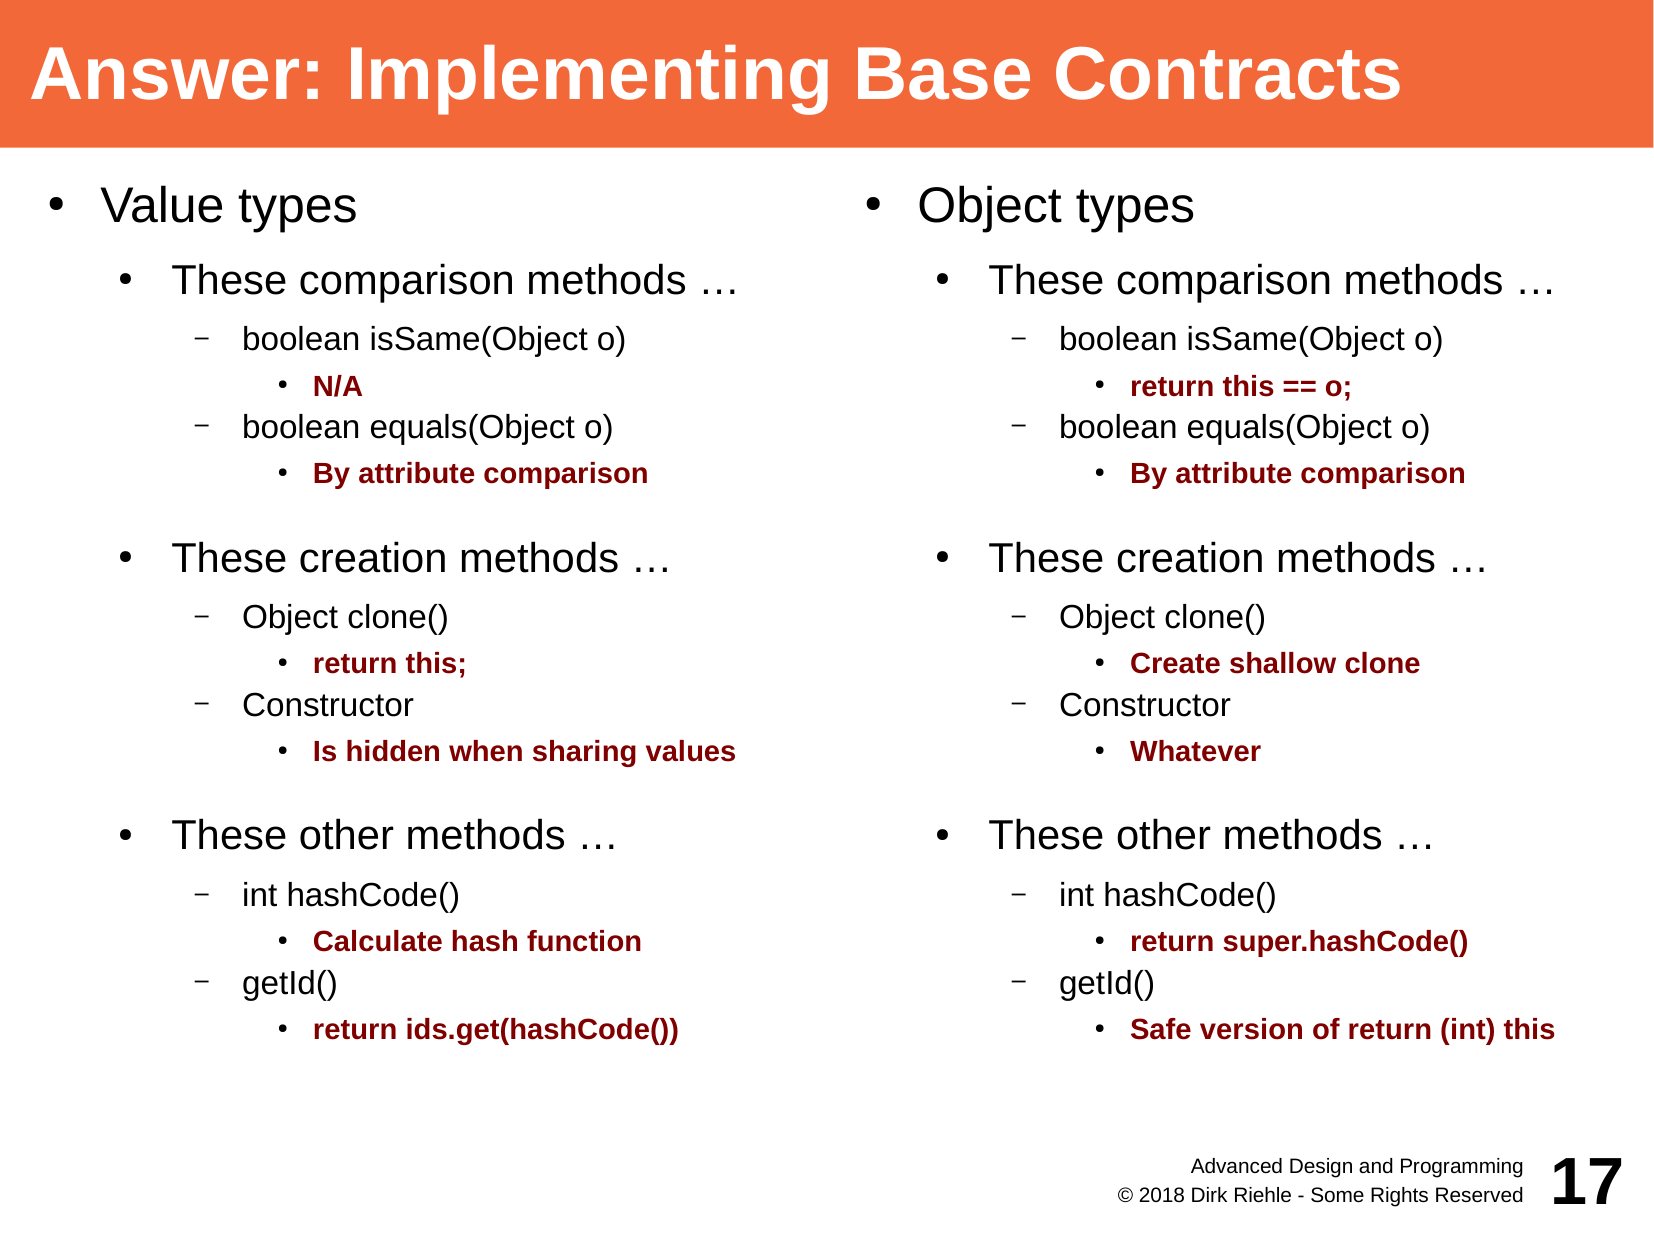

# Answer: Implementing Base Contracts
Value types
These comparison methods …
boolean isSame(Object o)
N/A
boolean equals(Object o)
By attribute comparison
These creation methods …
Object clone()
return this;
Constructor
Is hidden when sharing values
These other methods …
int hashCode()
Calculate hash function
getId()
return ids.get(hashCode())
Object types
These comparison methods …
boolean isSame(Object o)
return this == o;
boolean equals(Object o)
By attribute comparison
These creation methods …
Object clone()
Create shallow clone
Constructor
Whatever
These other methods …
int hashCode()
return super.hashCode()
getId()
Safe version of return (int) this
Advanced Design and Programming
17
© 2018 Dirk Riehle - Some Rights Reserved